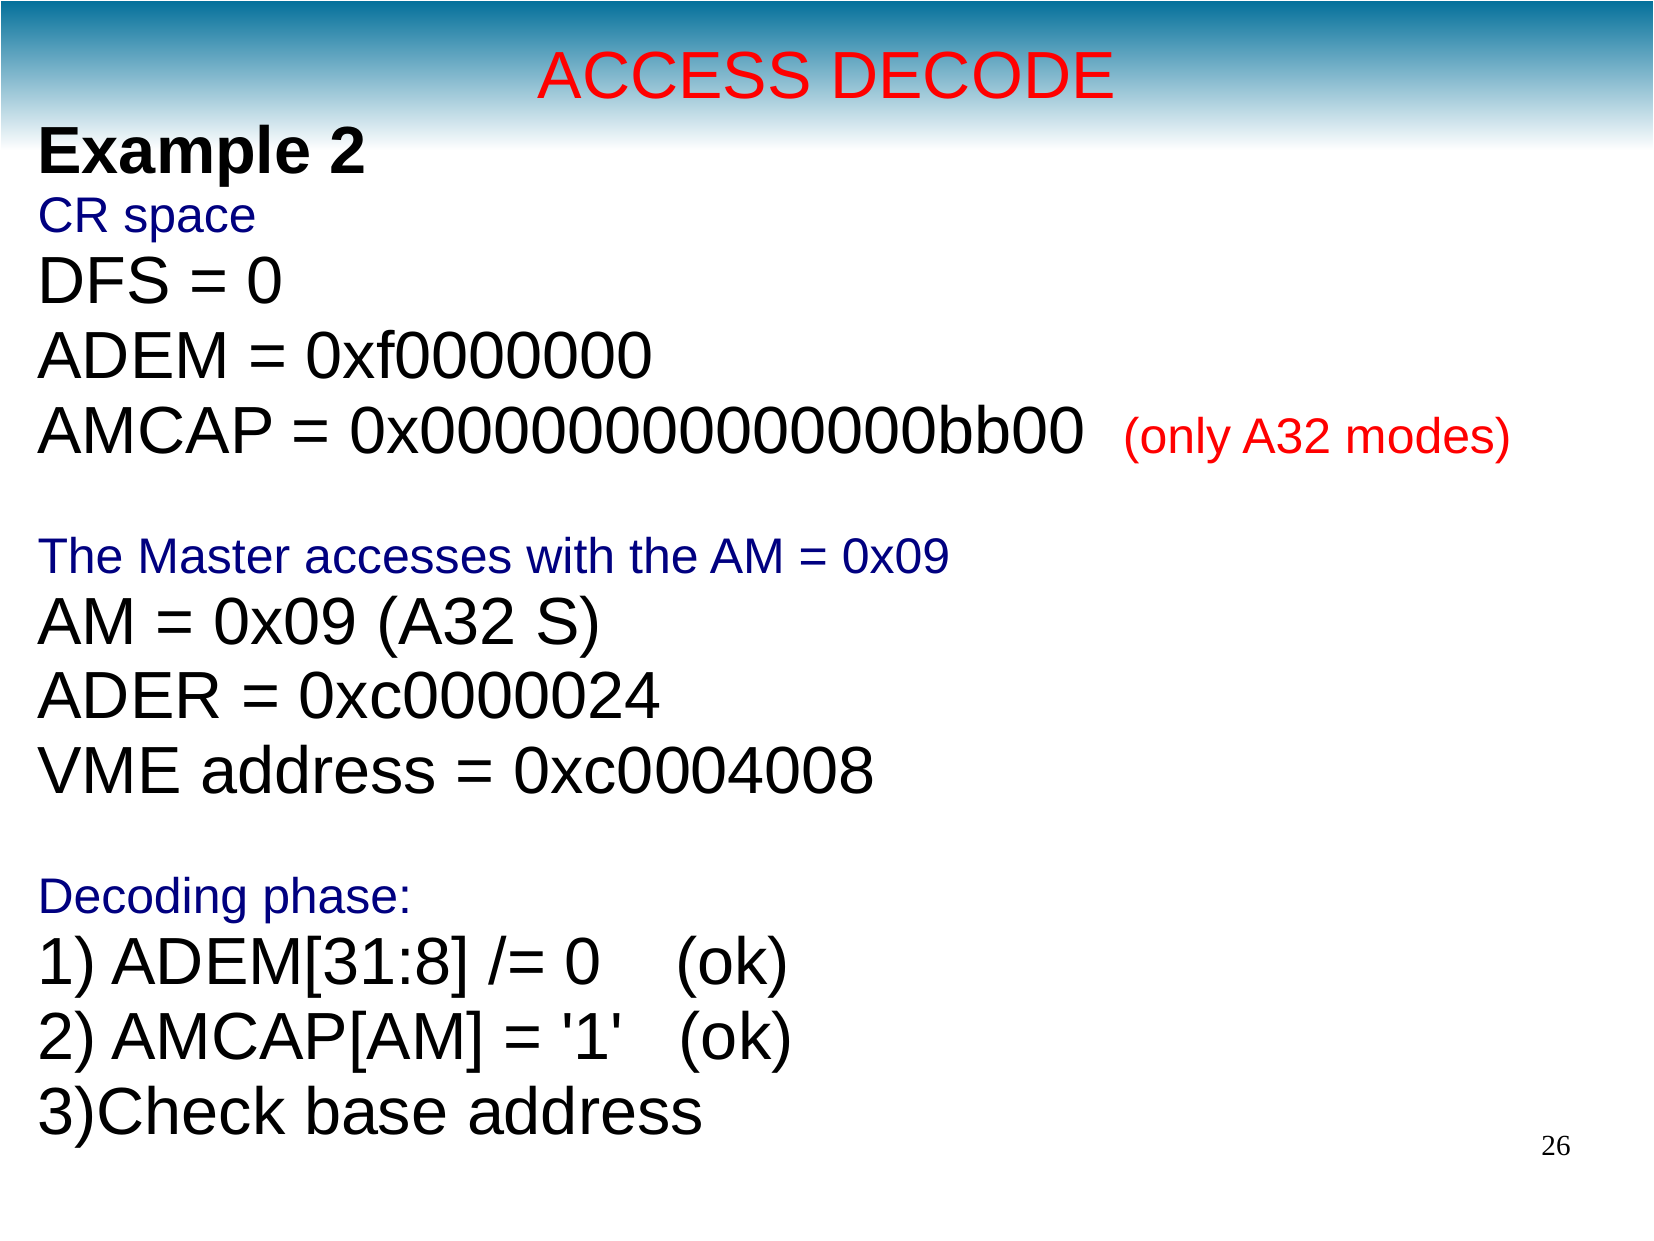

ACCESS DECODE
# Example 2
CR space
DFS = 0
ADEM = 0xf0000000
AMCAP = 0x00000000000000bb00 (only A32 modes)
The Master accesses with the AM = 0x09
AM = 0x09 (A32 S)
ADER = 0xc0000024
VME address = 0xc0004008
Decoding phase:
1) ADEM[31:8] /= 0 (ok)
2) AMCAP[AM] = '1' (ok)
3)Check base address
26